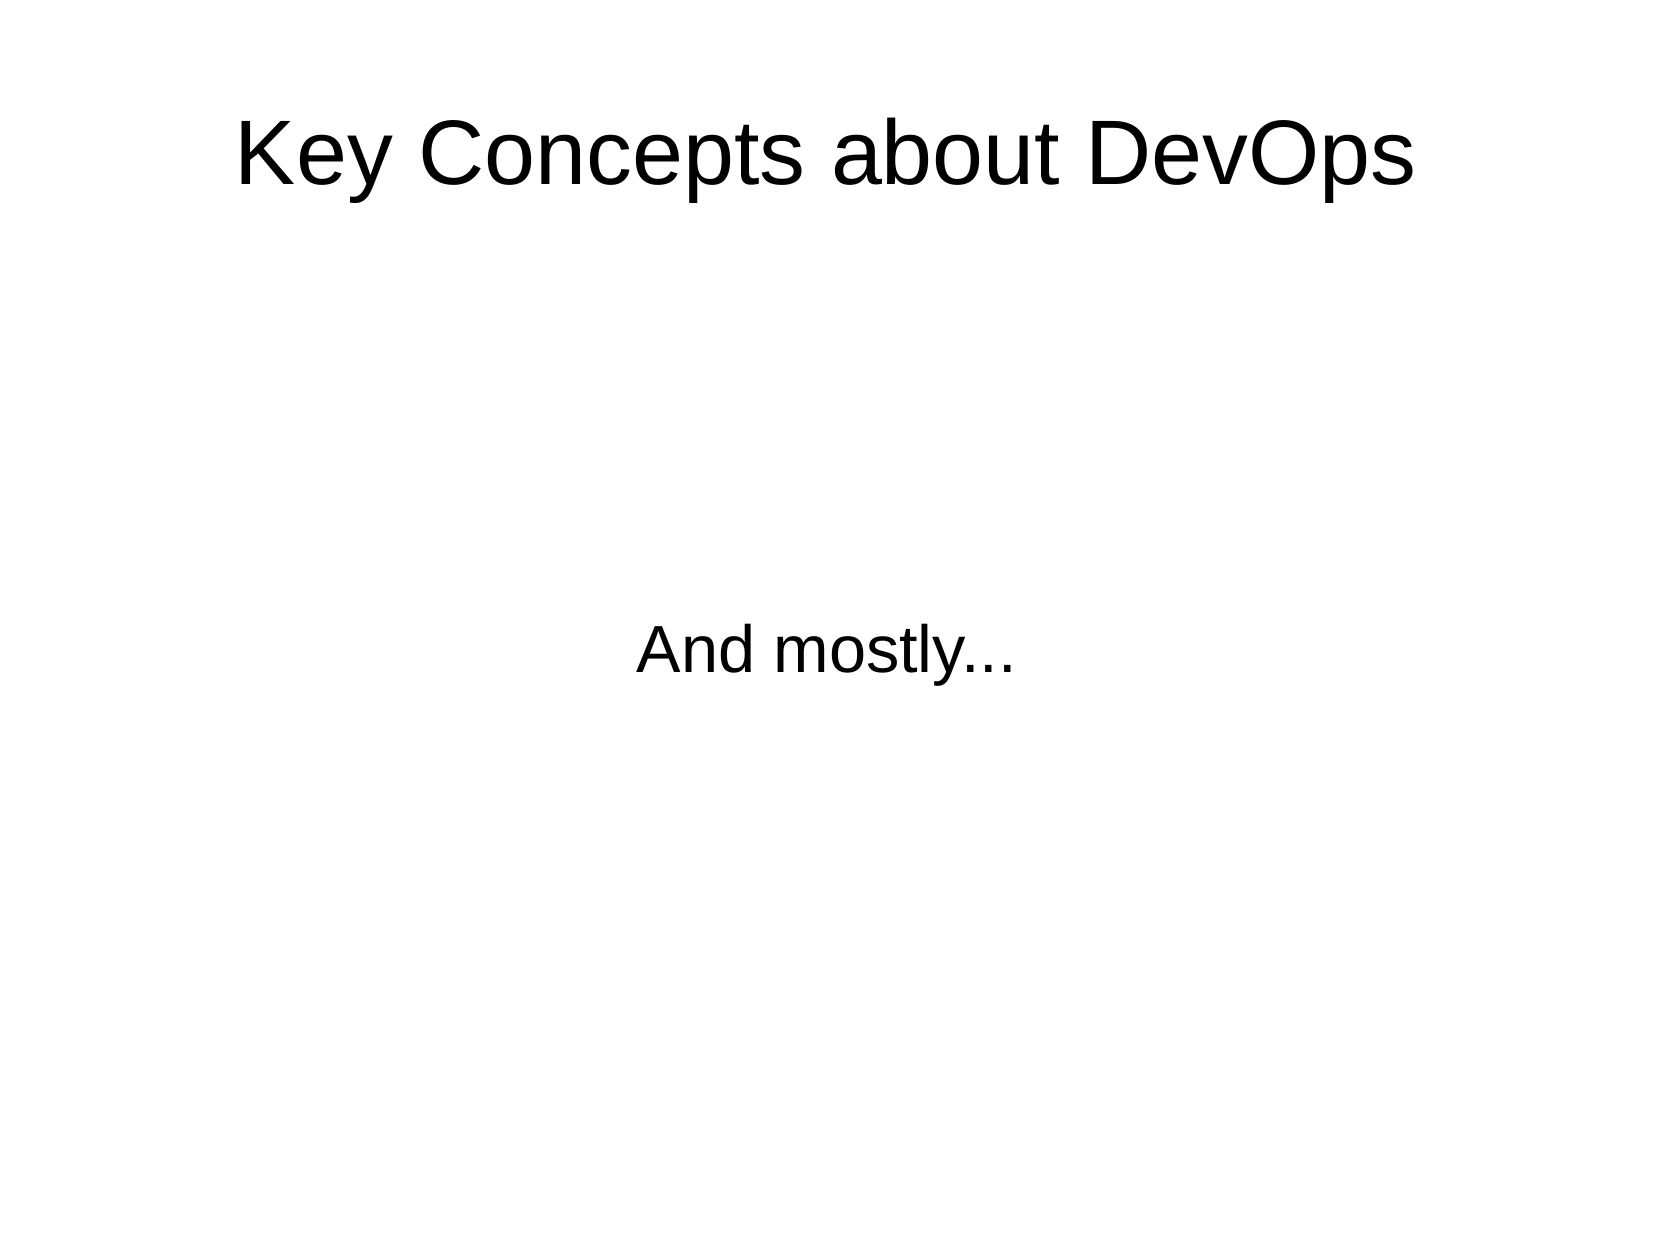

# Key Concepts about DevOps
And mostly...